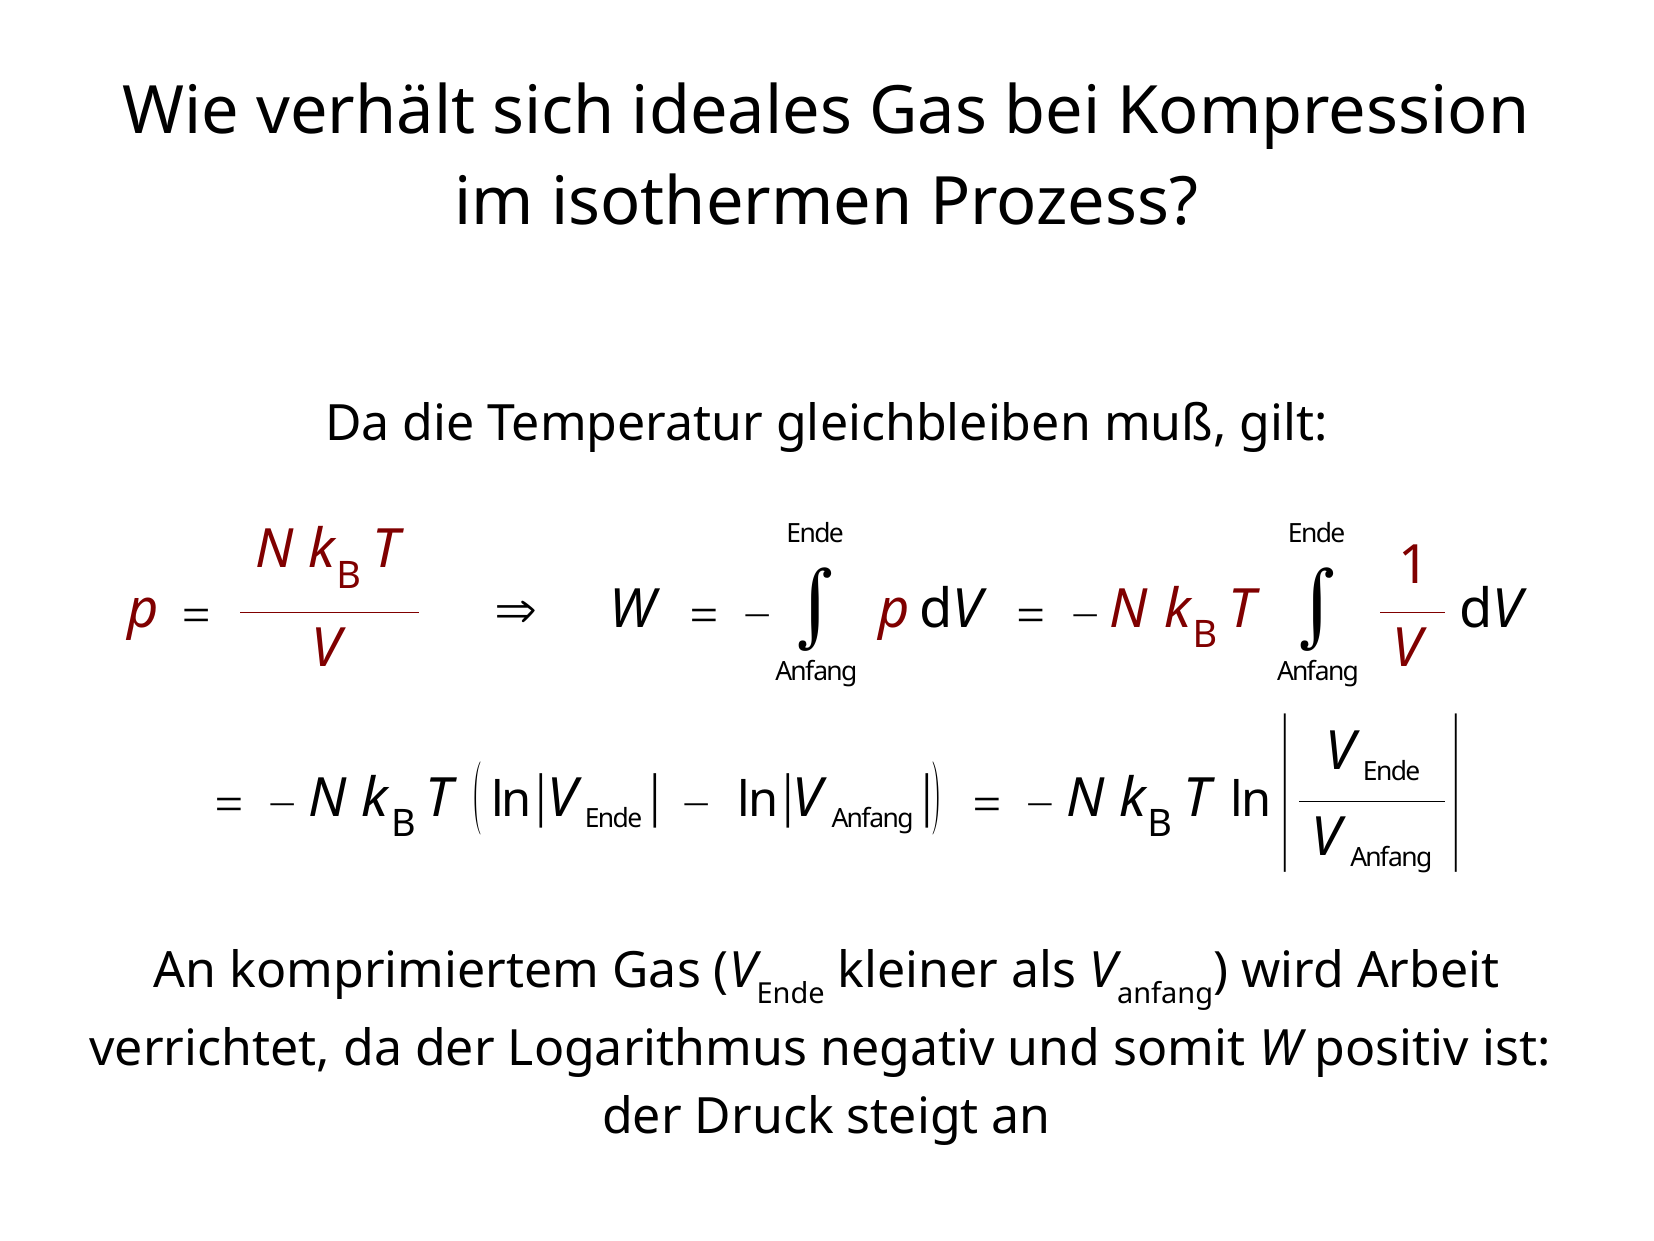

# Wie verhält sich ideales Gas bei Kompression im isothermen Prozess?
Da die Temperatur gleichbleiben muß, gilt:
An komprimiertem Gas (VEnde kleiner als Vanfang) wird Arbeit verrichtet, da der Logarithmus negativ und somit W positiv ist:
der Druck steigt an